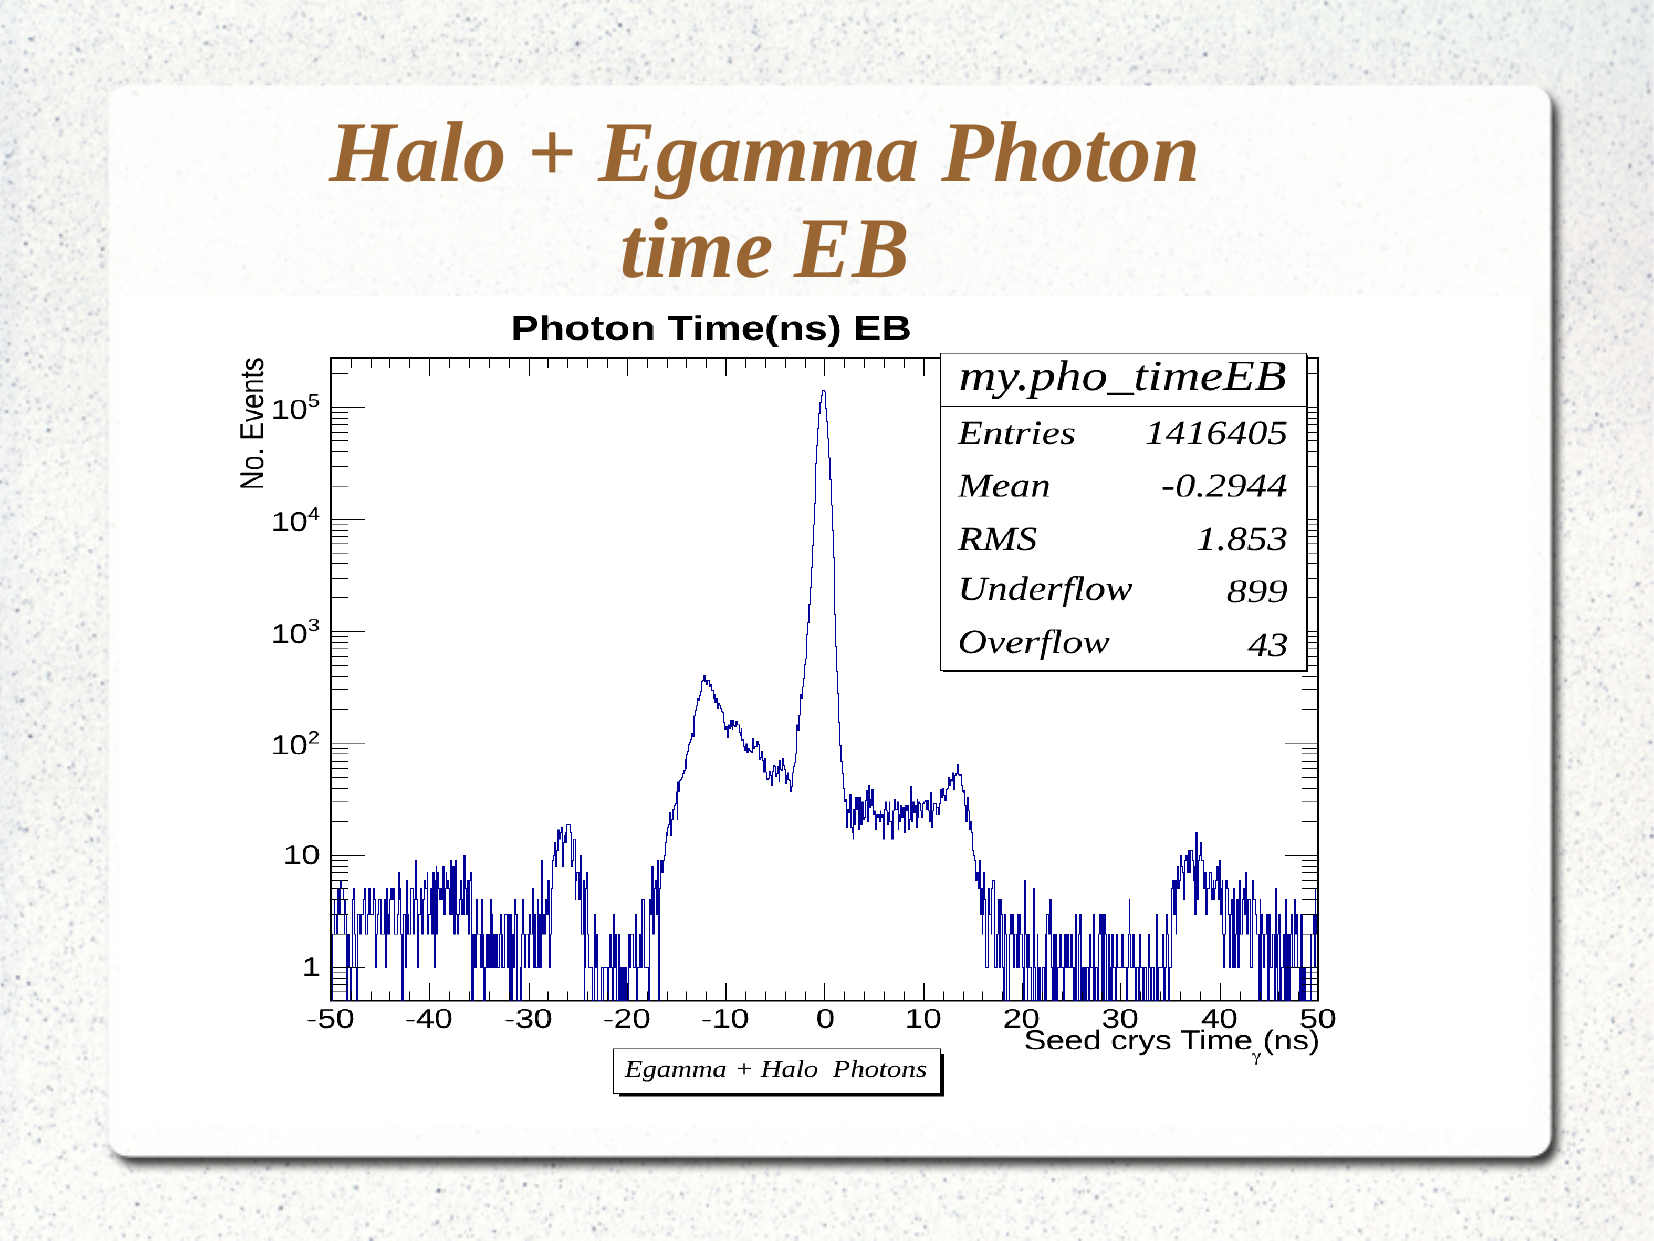

# Halo + Egamma Photon time EB